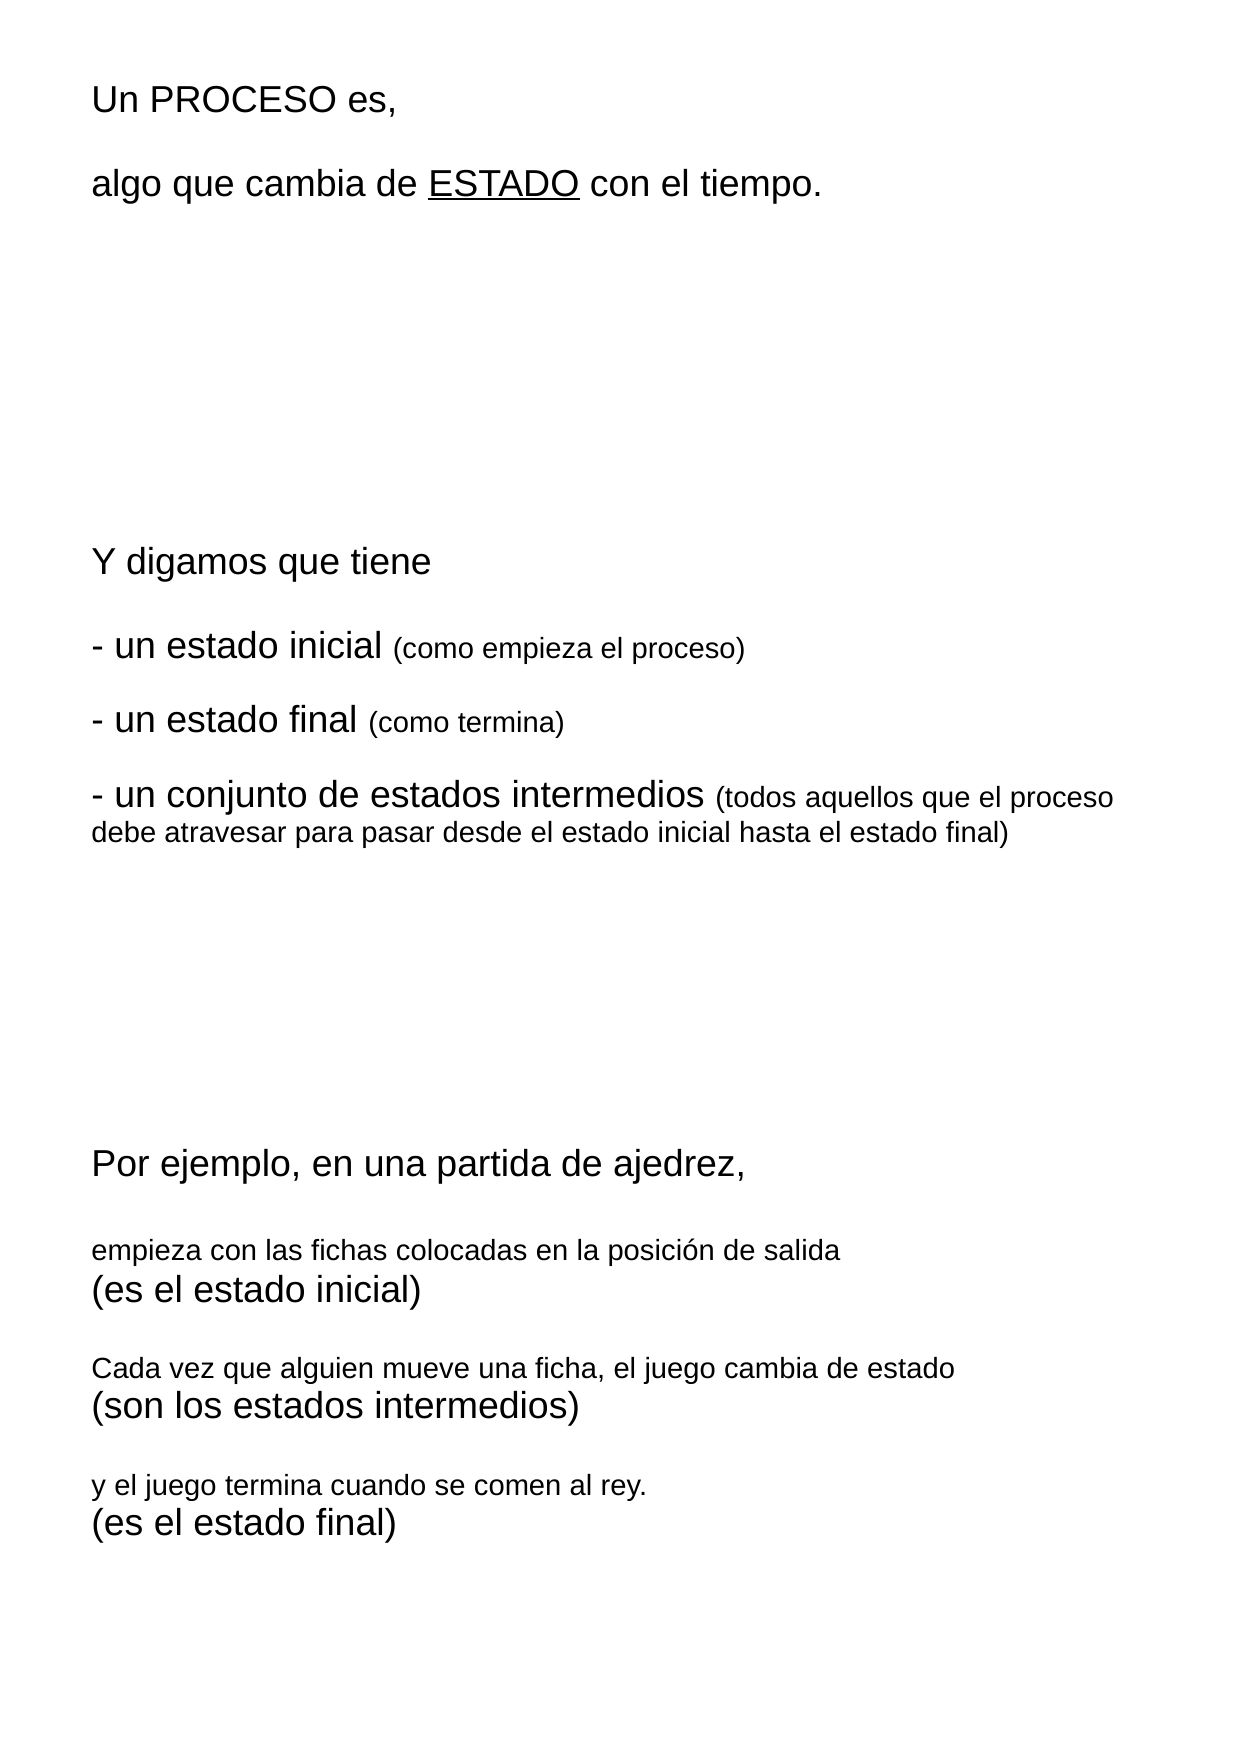

Un PROCESO es,
algo que cambia de ESTADO con el tiempo.
Y digamos que tiene
- un estado inicial (como empieza el proceso)
- un estado final (como termina)
- un conjunto de estados intermedios (todos aquellos que el proceso debe atravesar para pasar desde el estado inicial hasta el estado final)
Por ejemplo, en una partida de ajedrez,
empieza con las fichas colocadas en la posición de salida
(es el estado inicial)
Cada vez que alguien mueve una ficha, el juego cambia de estado
(son los estados intermedios)
y el juego termina cuando se comen al rey.
(es el estado final)